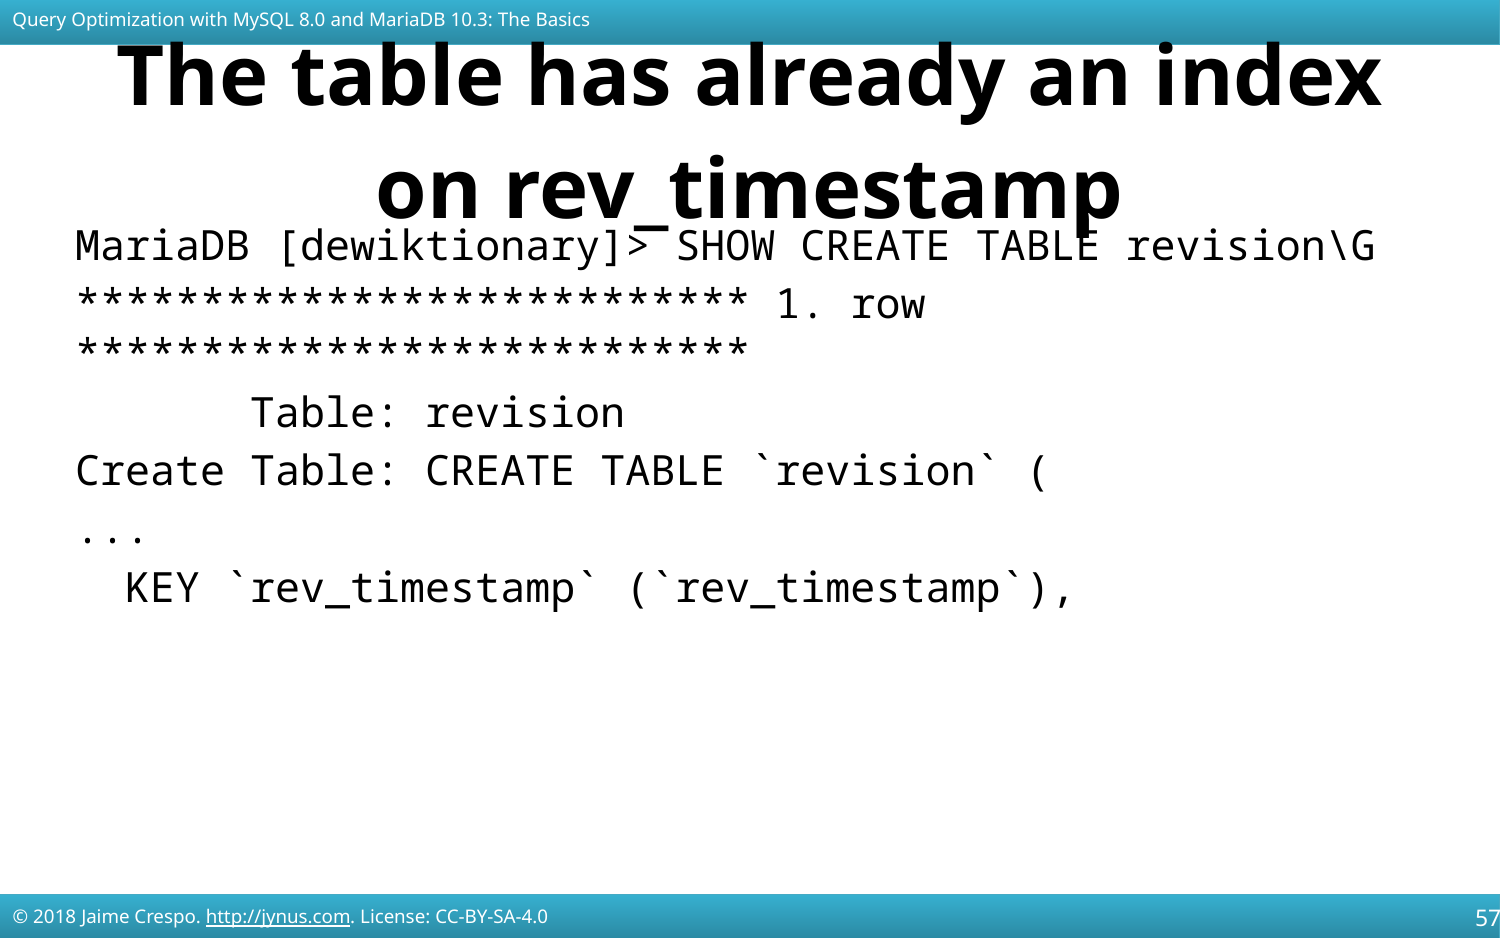

# The table has already an index on rev_timestamp
MariaDB [dewiktionary]> SHOW CREATE TABLE revision\G
*************************** 1. row ***************************
 Table: revision
Create Table: CREATE TABLE `revision` (
...
 KEY `rev_timestamp` (`rev_timestamp`),